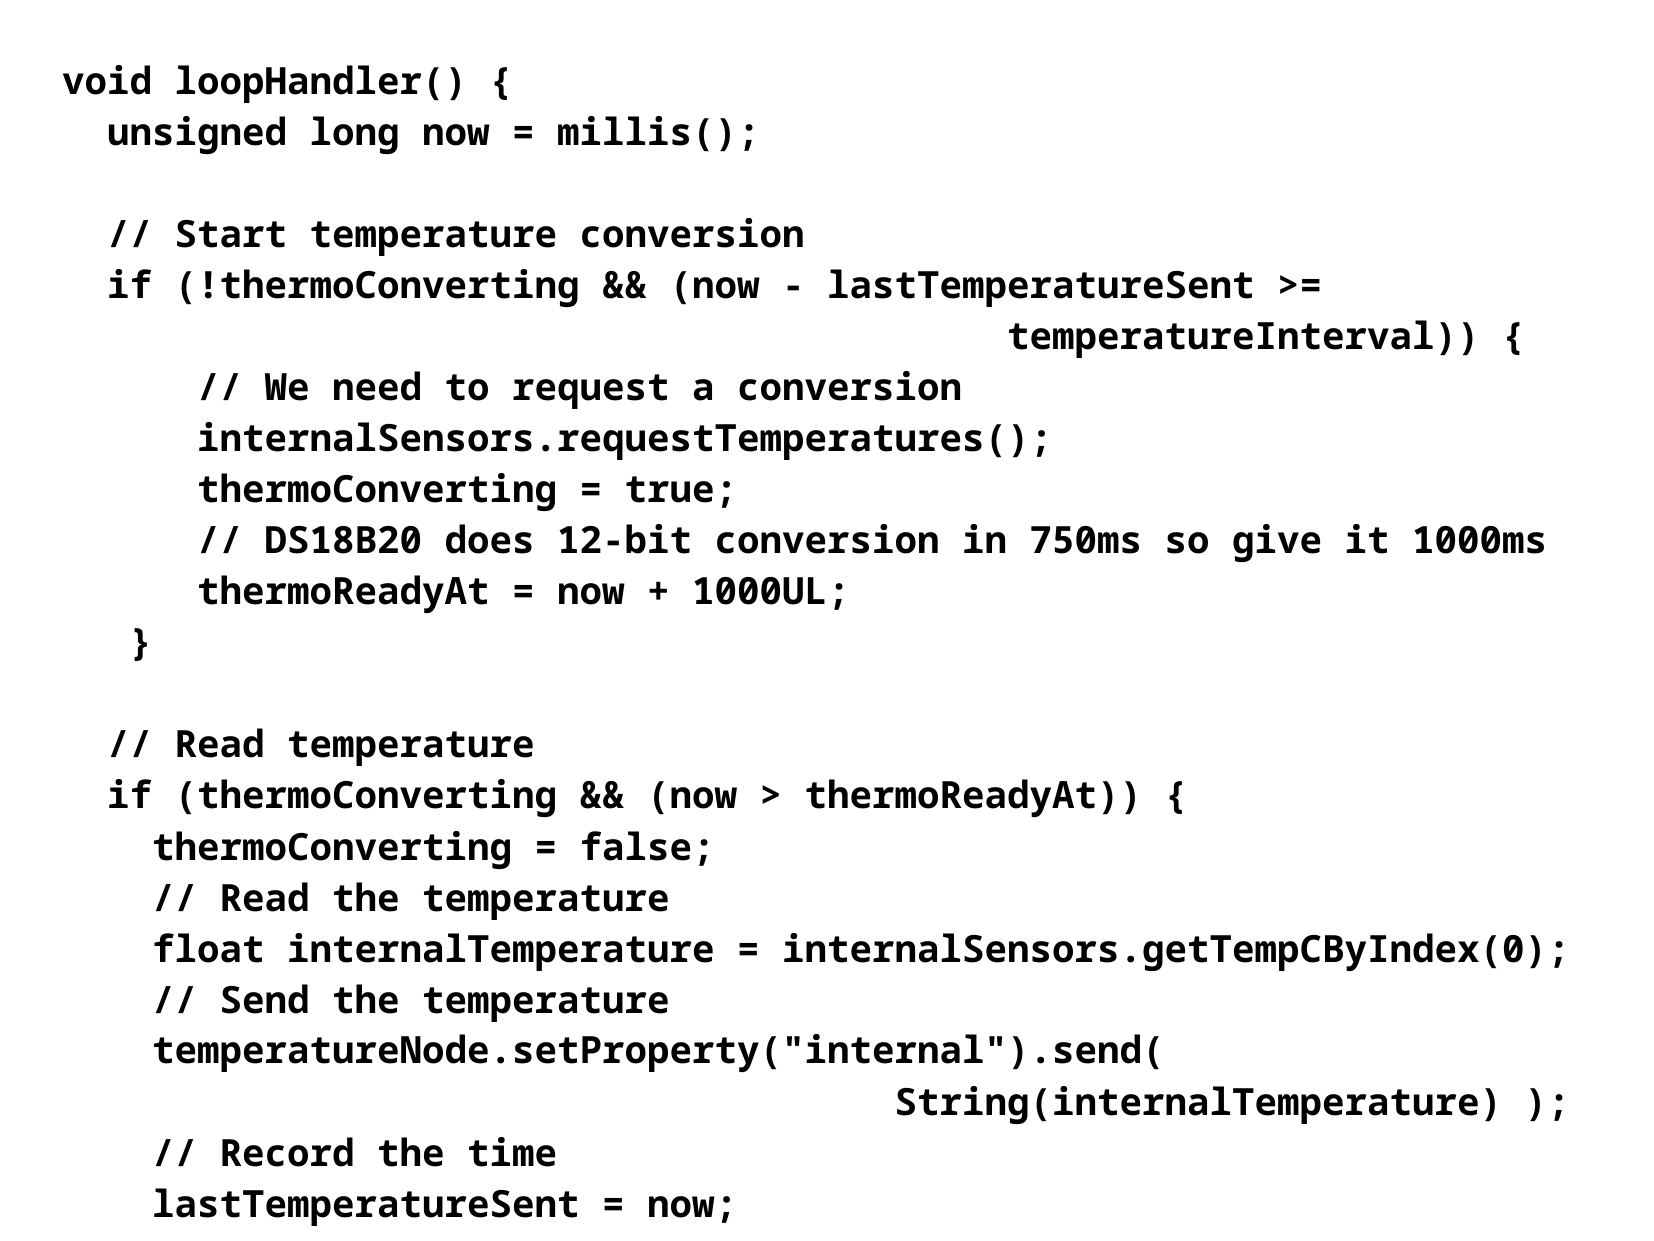

void loopHandler() {
 unsigned long now = millis();
 // Start temperature conversion
 if (!thermoConverting && (now - lastTemperatureSent >=
 temperatureInterval)) {
 // We need to request a conversion
 internalSensors.requestTemperatures();
 thermoConverting = true;
 // DS18B20 does 12-bit conversion in 750ms so give it 1000ms
 thermoReadyAt = now + 1000UL;
 }
 // Read temperature
 if (thermoConverting && (now > thermoReadyAt)) {
 thermoConverting = false;
 // Read the temperature
 float internalTemperature = internalSensors.getTempCByIndex(0);
 // Send the temperature
 temperatureNode.setProperty("internal").send(
 String(internalTemperature) );
 // Record the time
 lastTemperatureSent = now;
 }
}